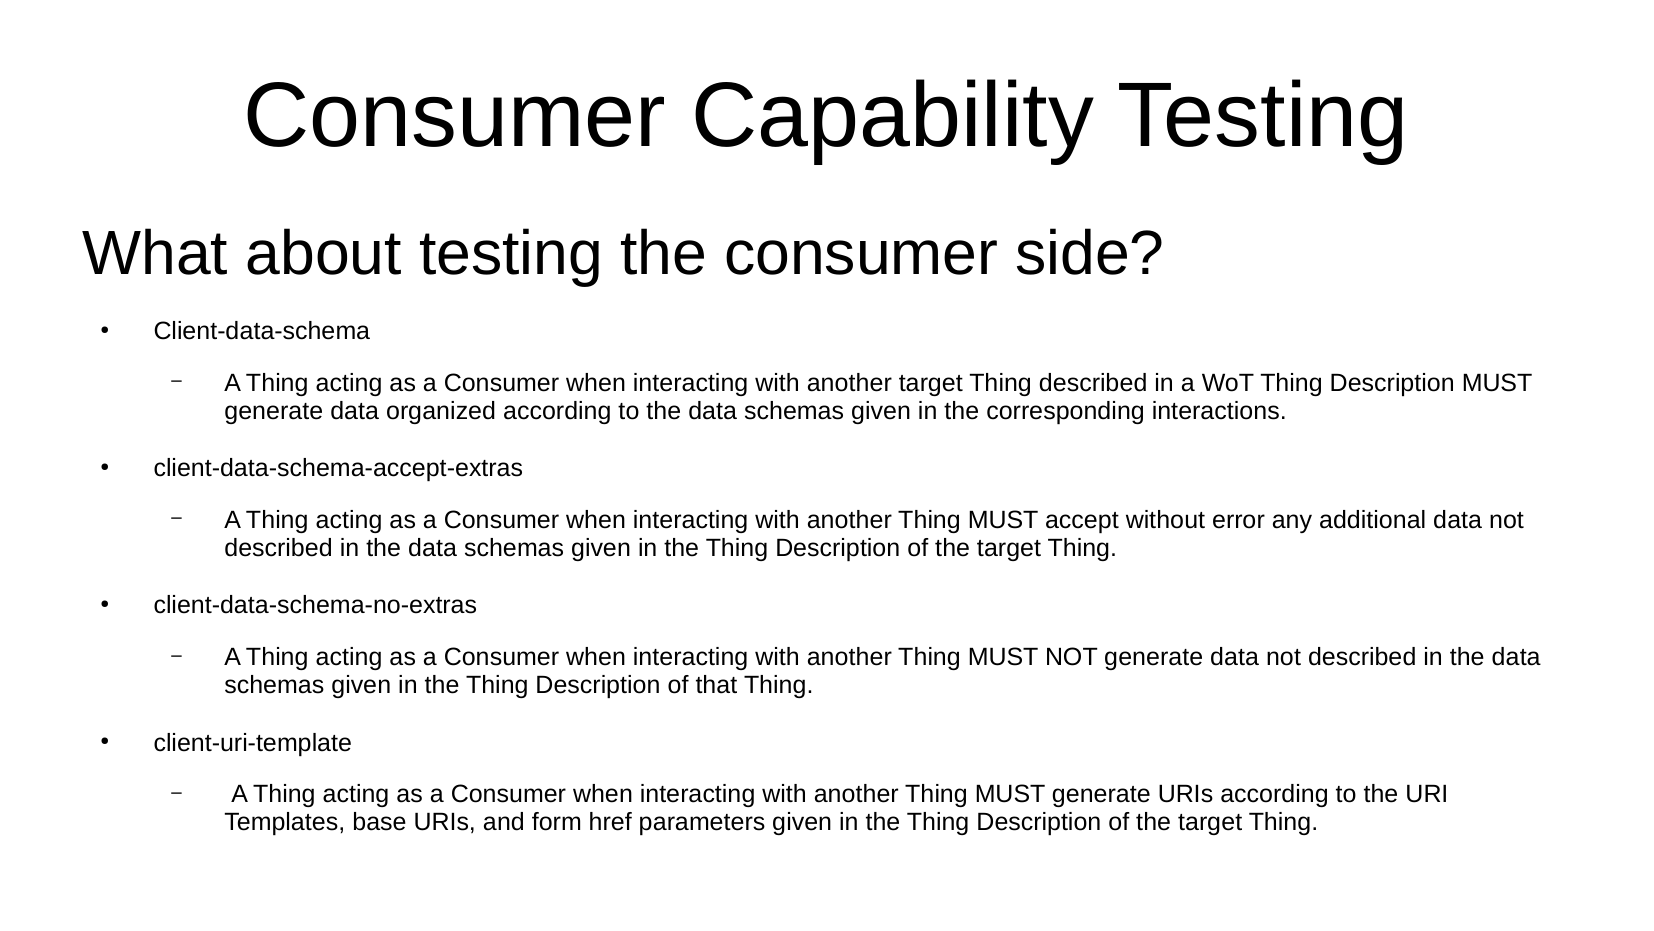

# Consumer Capability Testing
What about testing the consumer side?
Client-data-schema
A Thing acting as a Consumer when interacting with another target Thing described in a WoT Thing Description MUST generate data organized according to the data schemas given in the corresponding interactions.
client-data-schema-accept-extras
A Thing acting as a Consumer when interacting with another Thing MUST accept without error any additional data not described in the data schemas given in the Thing Description of the target Thing.
client-data-schema-no-extras
A Thing acting as a Consumer when interacting with another Thing MUST NOT generate data not described in the data schemas given in the Thing Description of that Thing.
client-uri-template
 A Thing acting as a Consumer when interacting with another Thing MUST generate URIs according to the URI Templates, base URIs, and form href parameters given in the Thing Description of the target Thing.